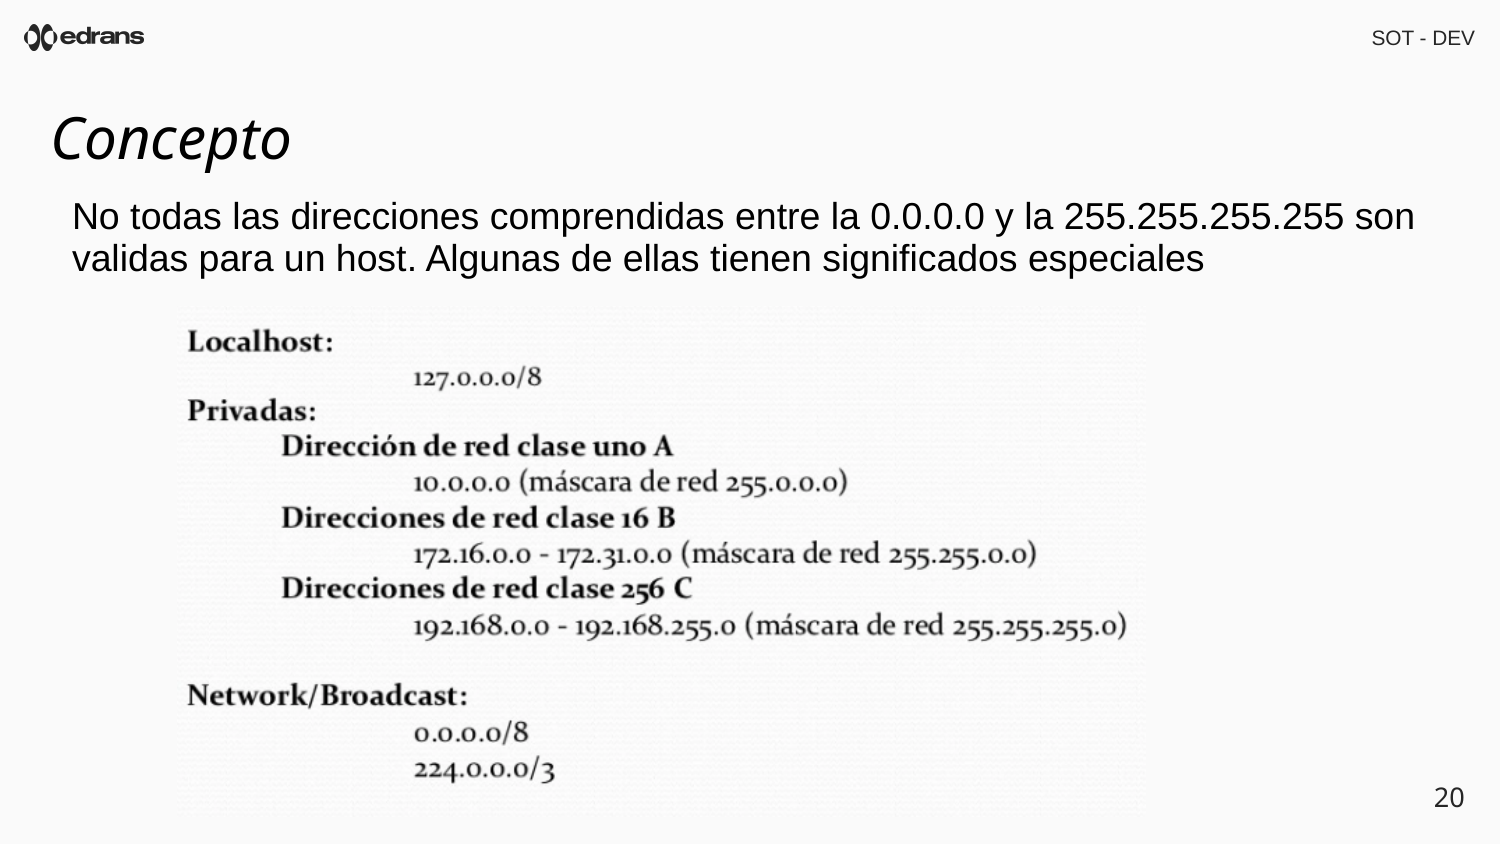

SOT - DEV
Concepto
No todas las direcciones comprendidas entre la 0.0.0.0 y la 255.255.255.255 son validas para un host. Algunas de ellas tienen significados especiales
CONFIDENCIAL - EDRANS INTERNAL ONLY